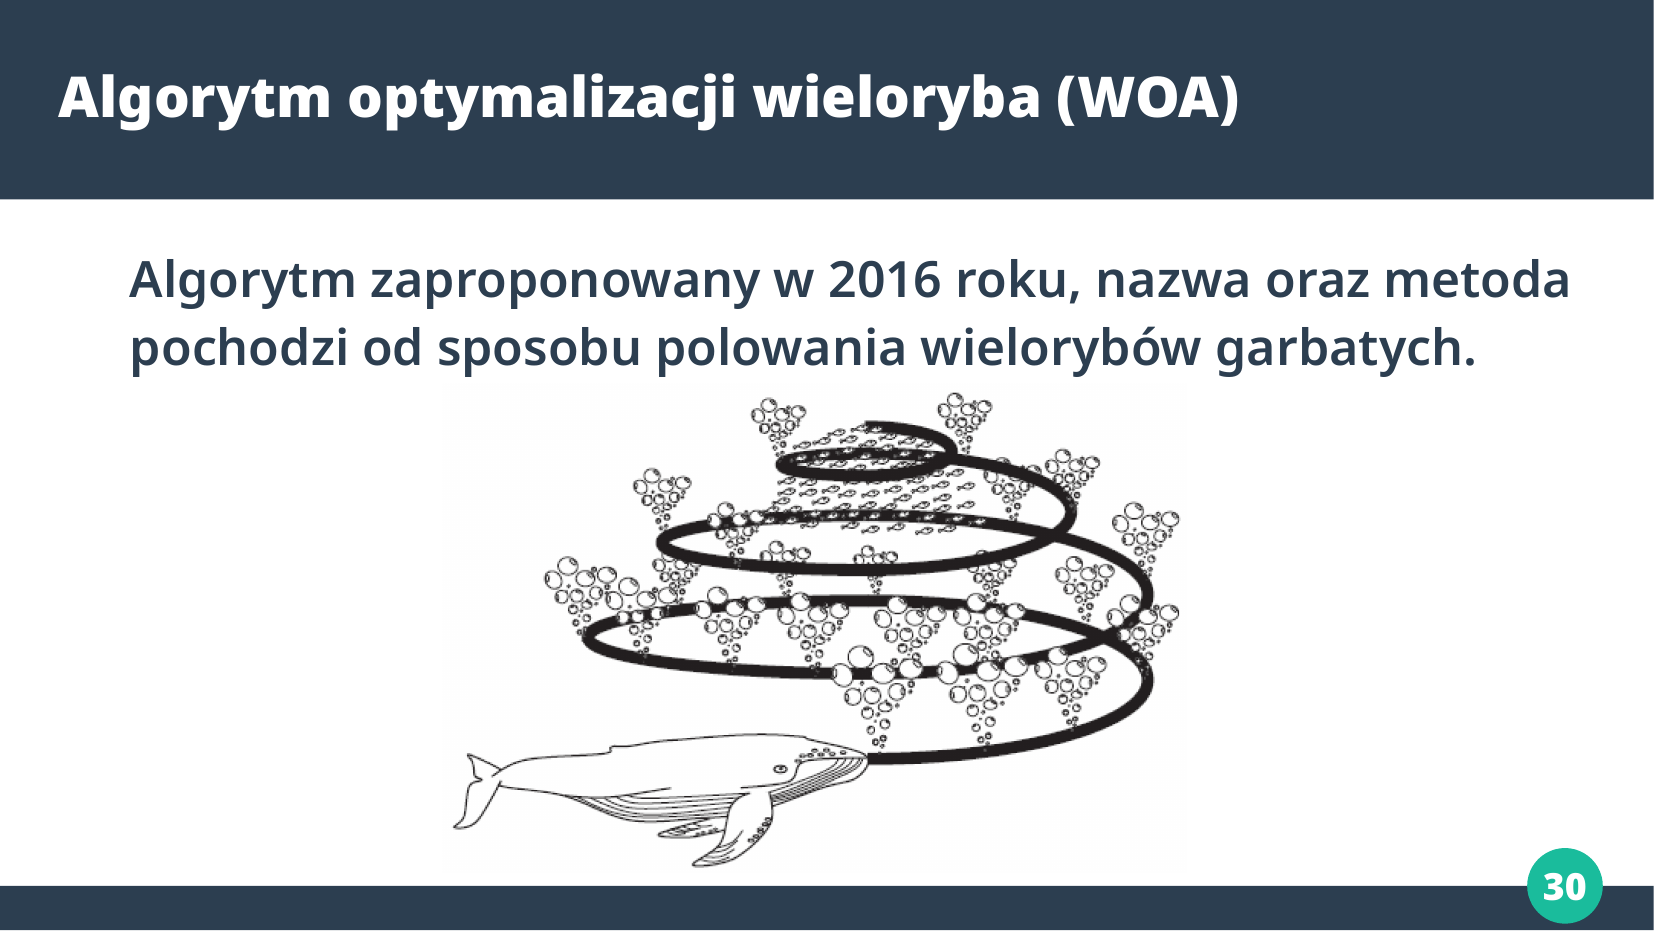

# Algorytm optymalizacji wieloryba (WOA)
Algorytm zaproponowany w 2016 roku, nazwa oraz metoda pochodzi od sposobu polowania wielorybów garbatych.